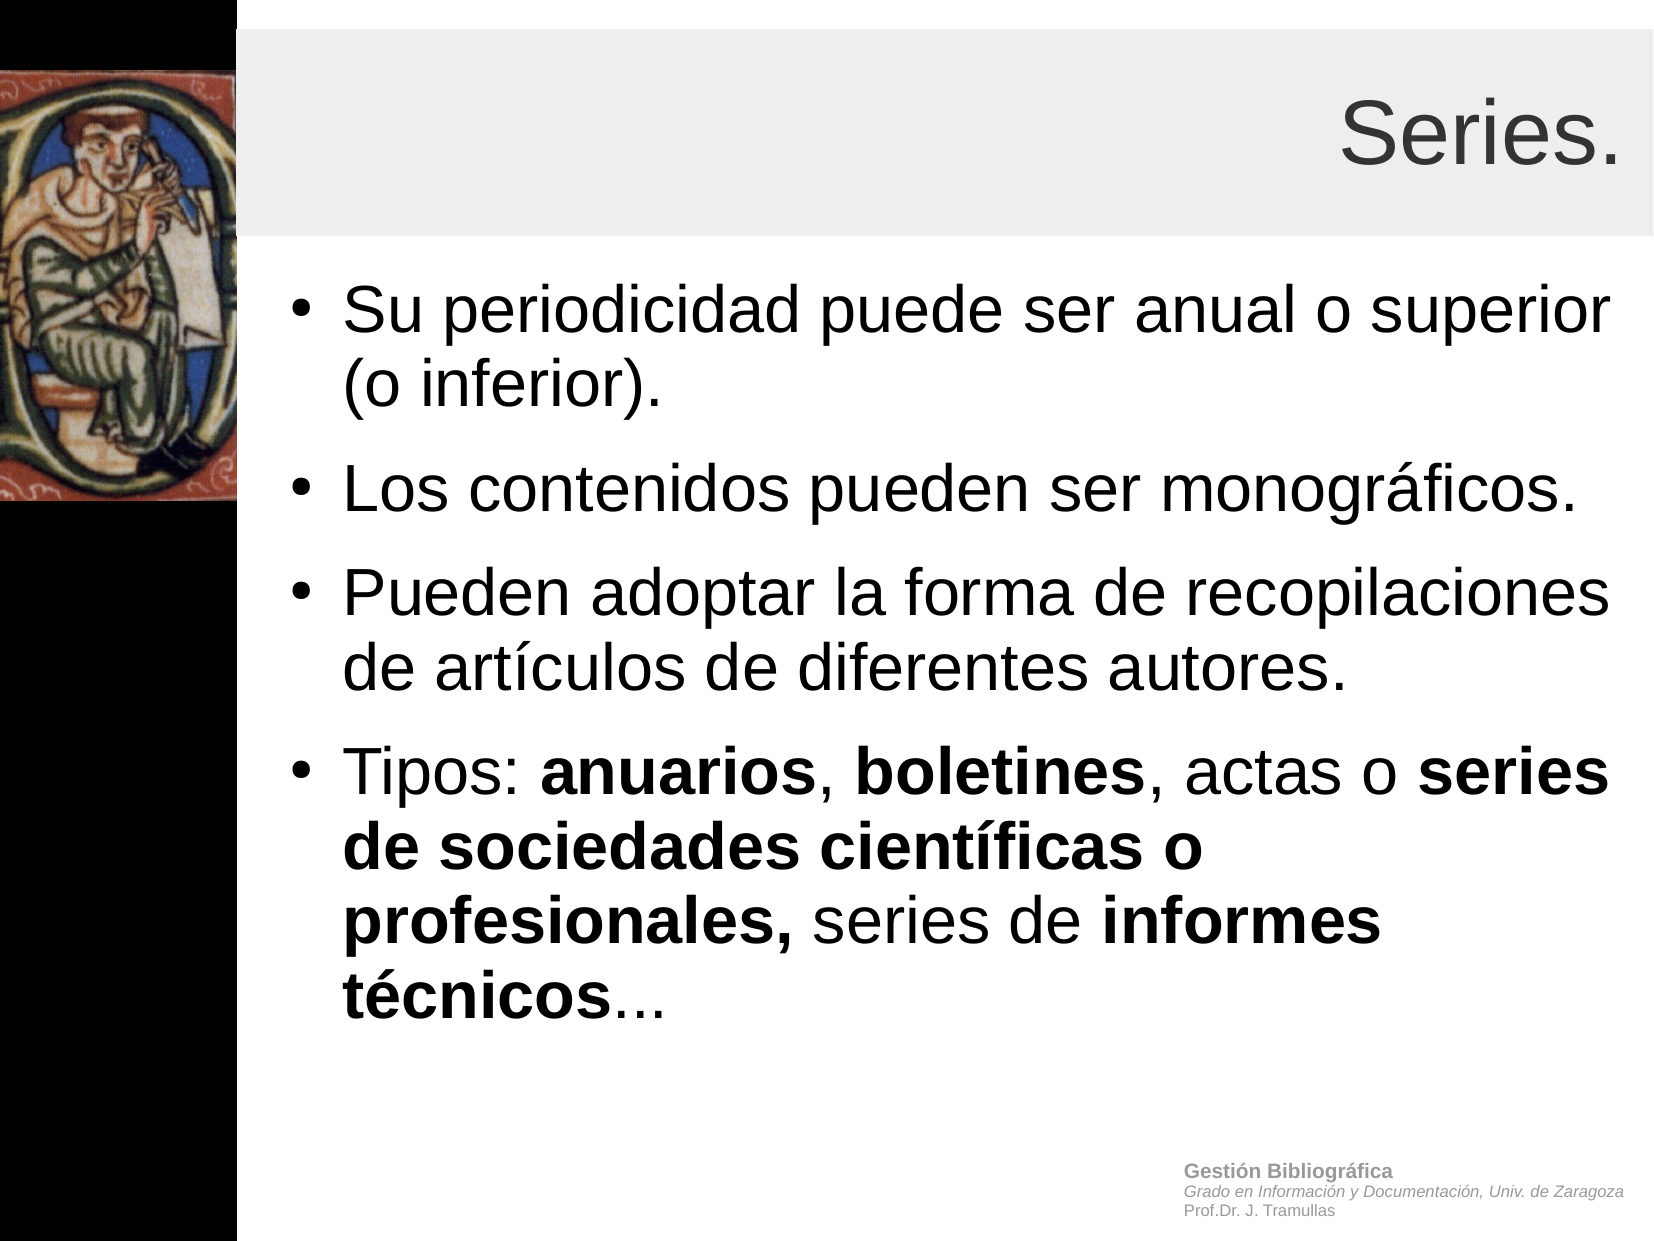

# Series.
Su periodicidad puede ser anual o superior (o inferior).
Los contenidos pueden ser monográficos.
Pueden adoptar la forma de recopilaciones de artículos de diferentes autores.
Tipos: anuarios, boletines, actas o series de sociedades científicas o profesionales, series de informes técnicos...